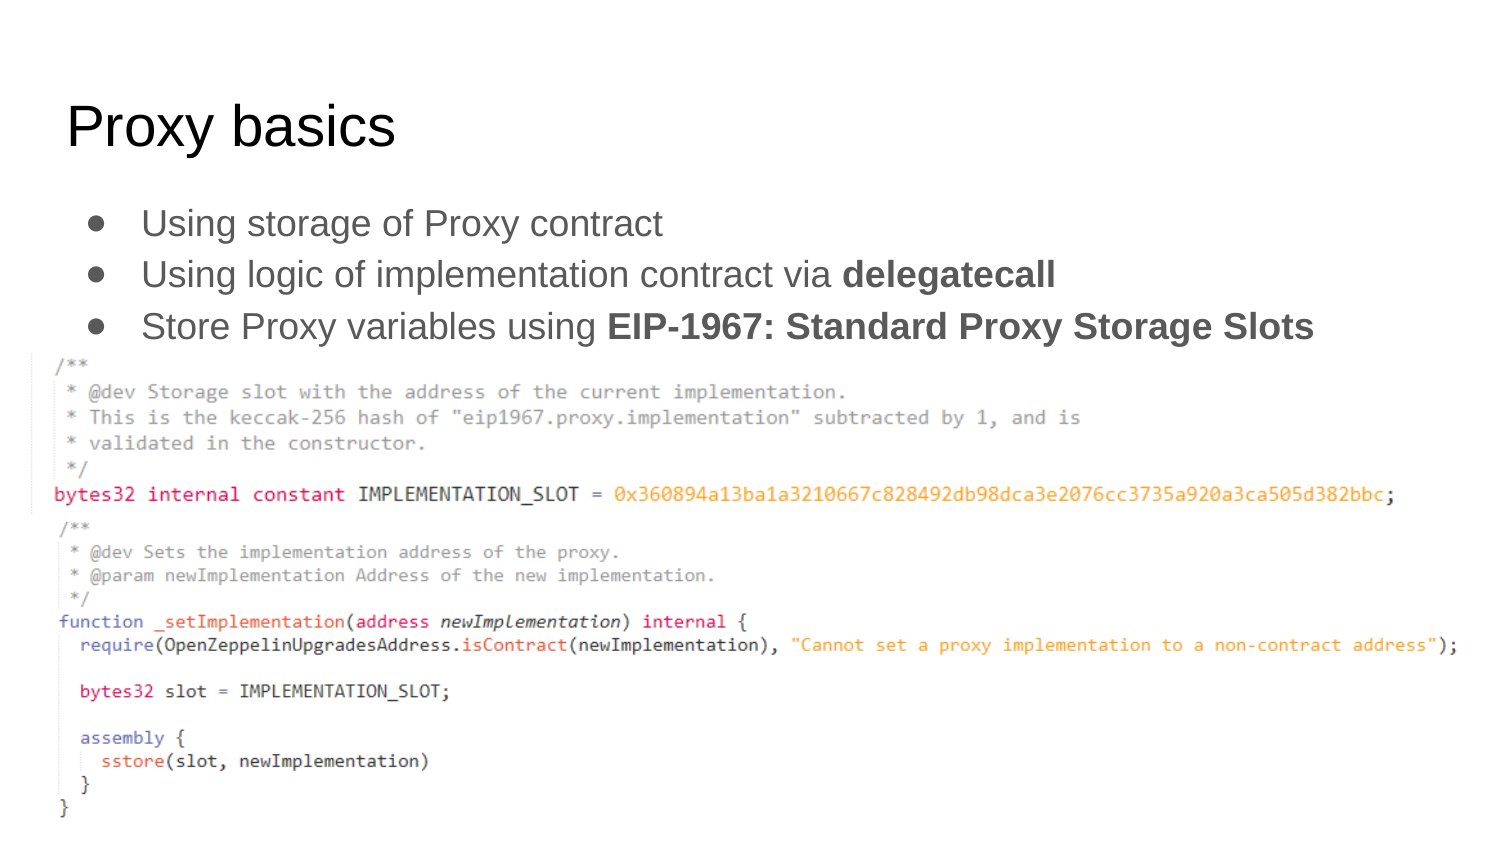

# Proxy basics
Using storage of Proxy contract
Using logic of implementation contract via delegatecall
Store Proxy variables using EIP-1967: Standard Proxy Storage Slots